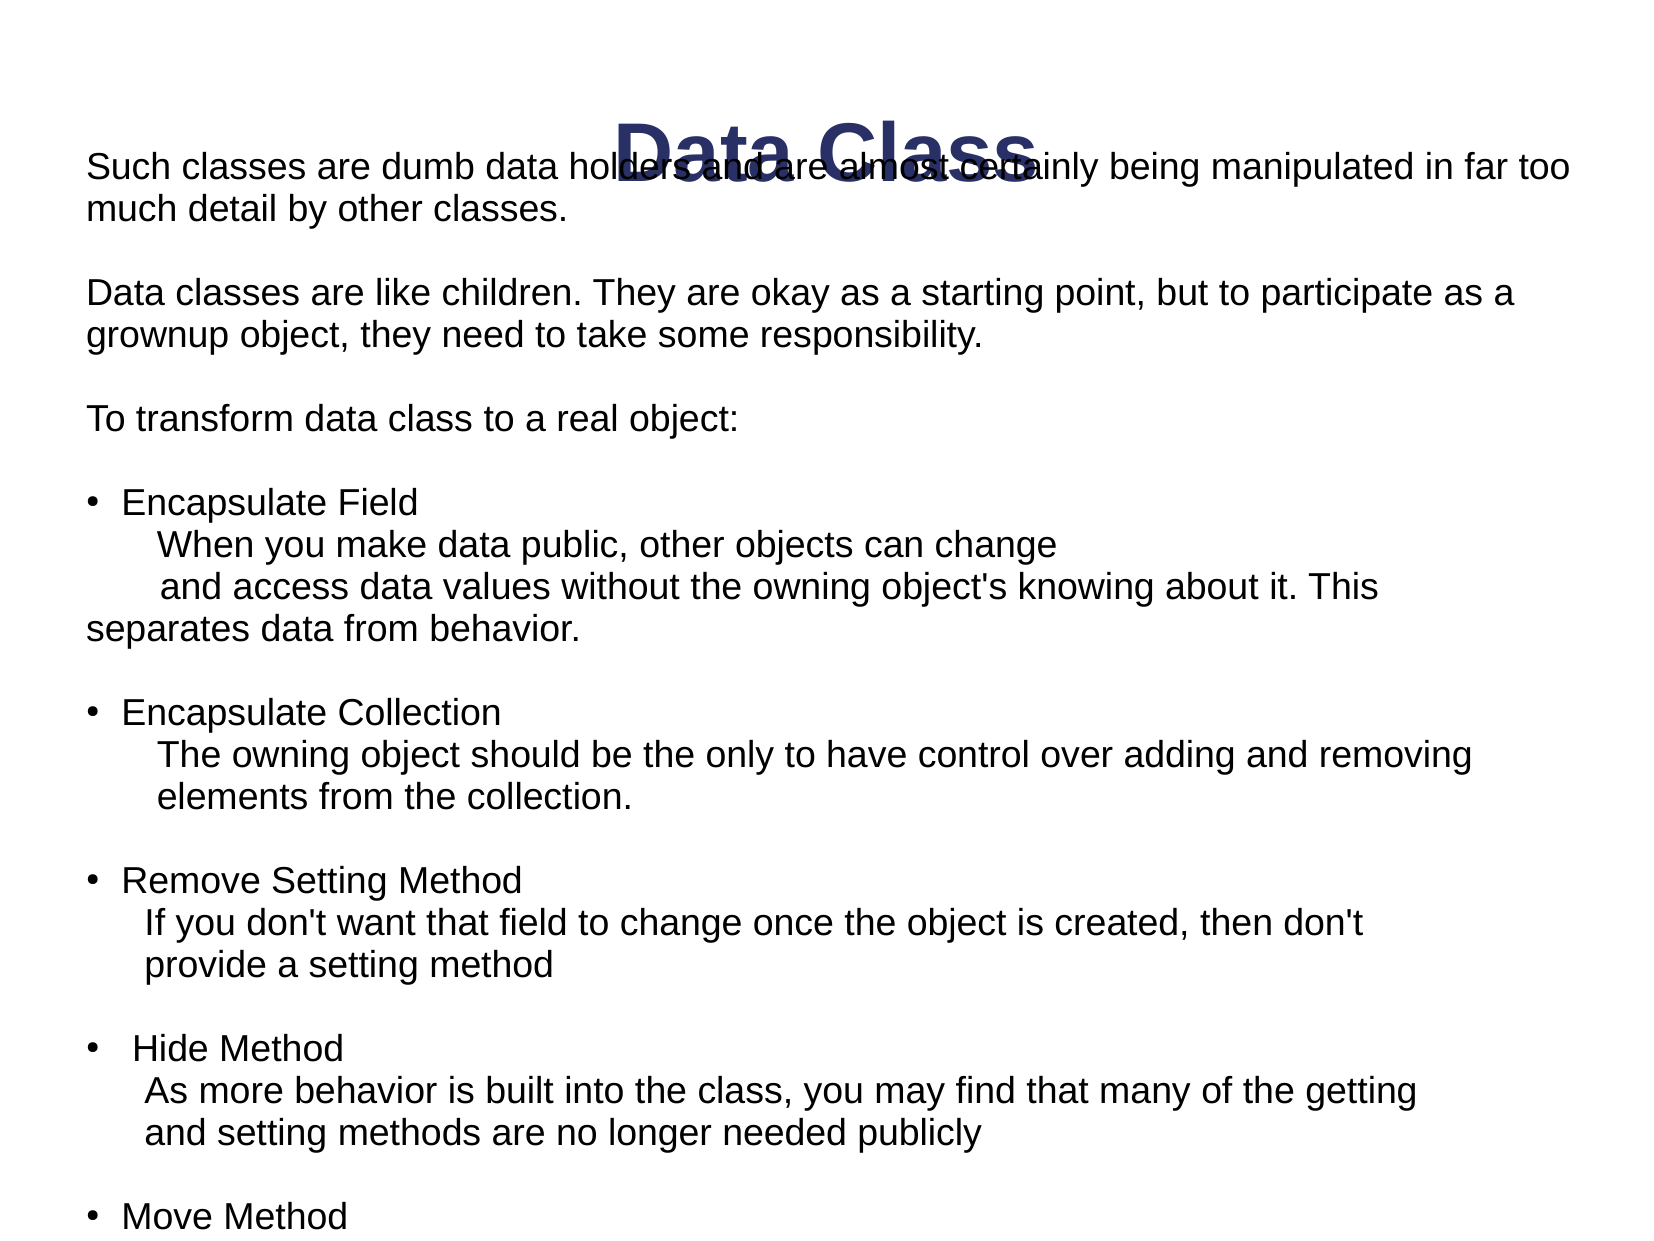

# Data Class
Such classes are dumb data holders and are almost certainly being manipulated in far too much detail by other classes.
Data classes are like children. They are okay as a starting point, but to participate as a grownup object, they need to take some responsibility.
To transform data class to a real object:
Encapsulate Field
When you make data public, other objects can change
	and access data values without the owning object's knowing about it. This 		separates data from behavior.
Encapsulate Collection
The owning object should be the only to have control over adding and removing elements from the collection.
Remove Setting Method
	If you don't want that field to change once the object is created, then don't 				provide a setting method
 Hide Method
	As more behavior is built into the class, you may find that many of the getting
	and setting methods are no longer needed publicly
Move Method
Extract Method